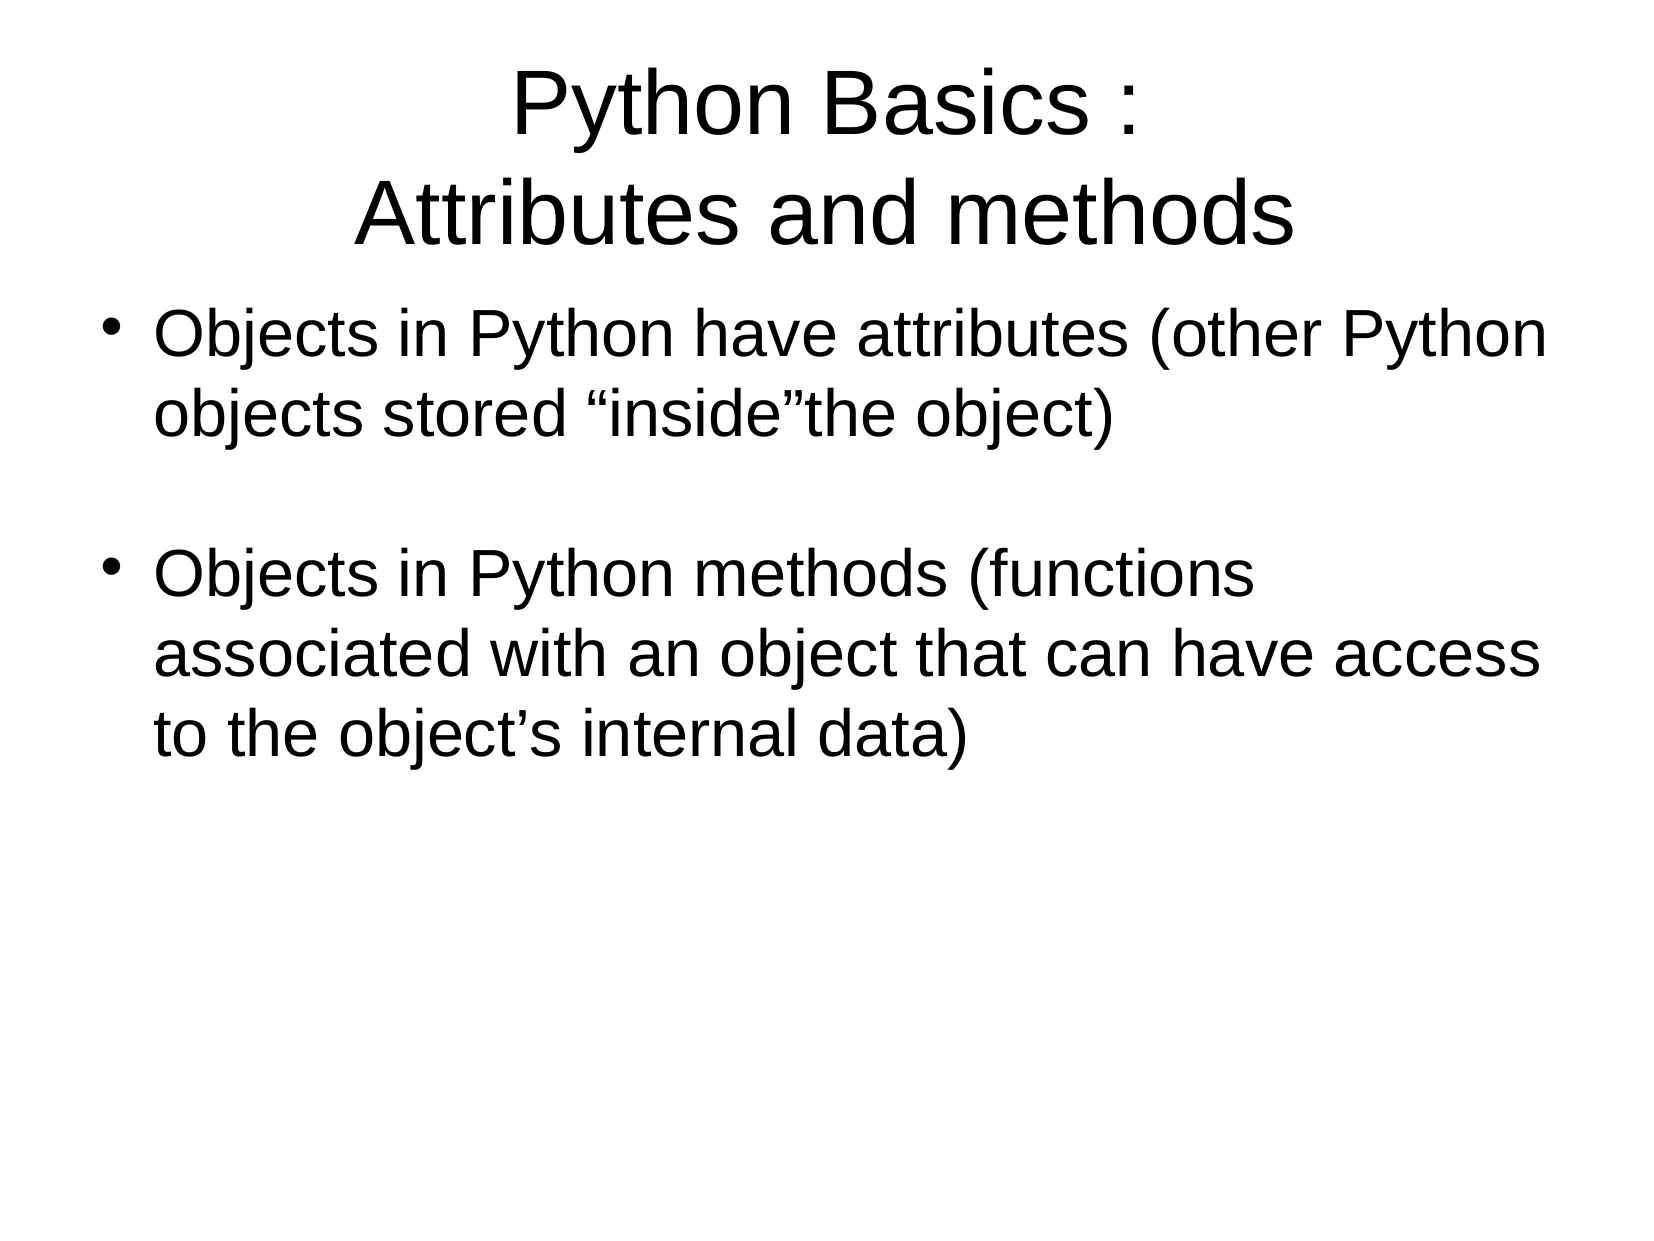

Python Basics :
Attributes and methods
Objects in Python have attributes (other Python objects stored “inside”the object)
Objects in Python methods (functions associated with an object that can have access to the object’s internal data)